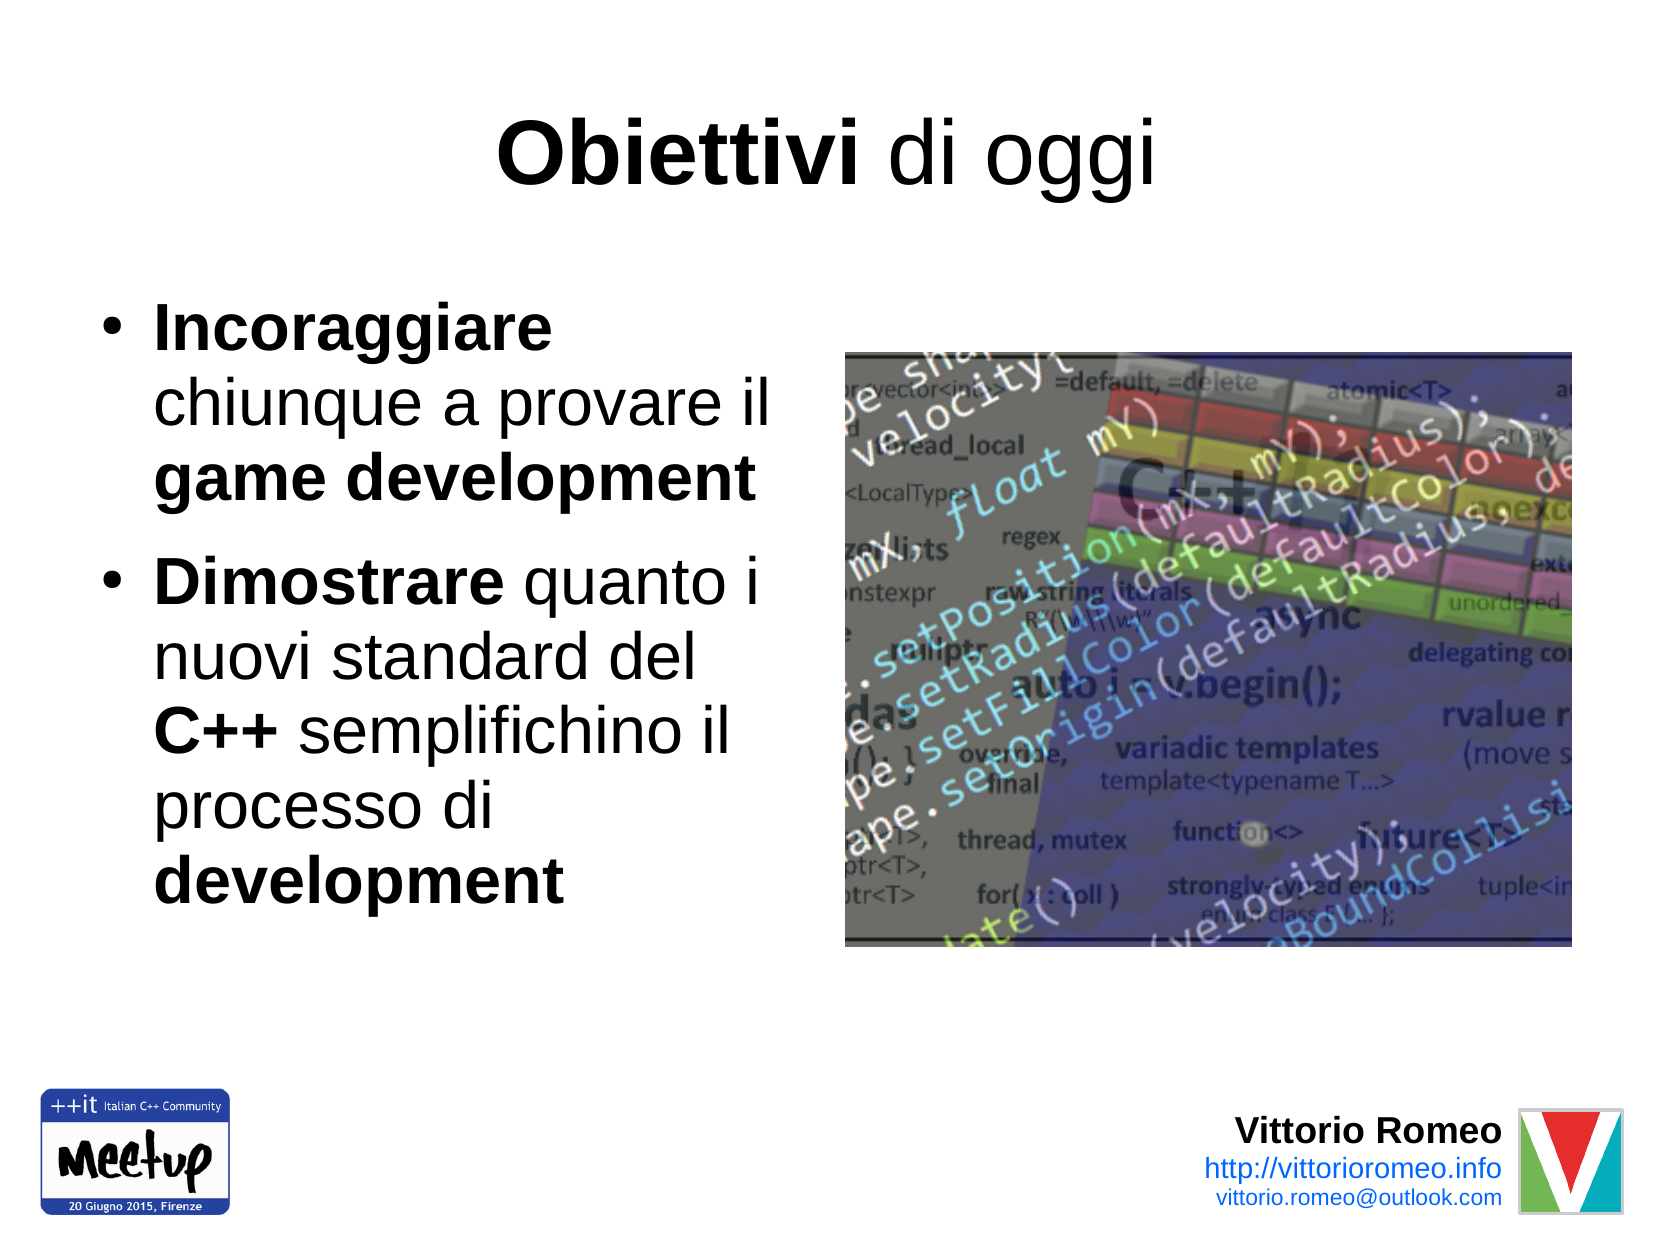

# Obiettivi di oggi
Incoraggiare chiunque a provare il game development
Dimostrare quanto i nuovi standard del
C++ semplifichino il processo di development